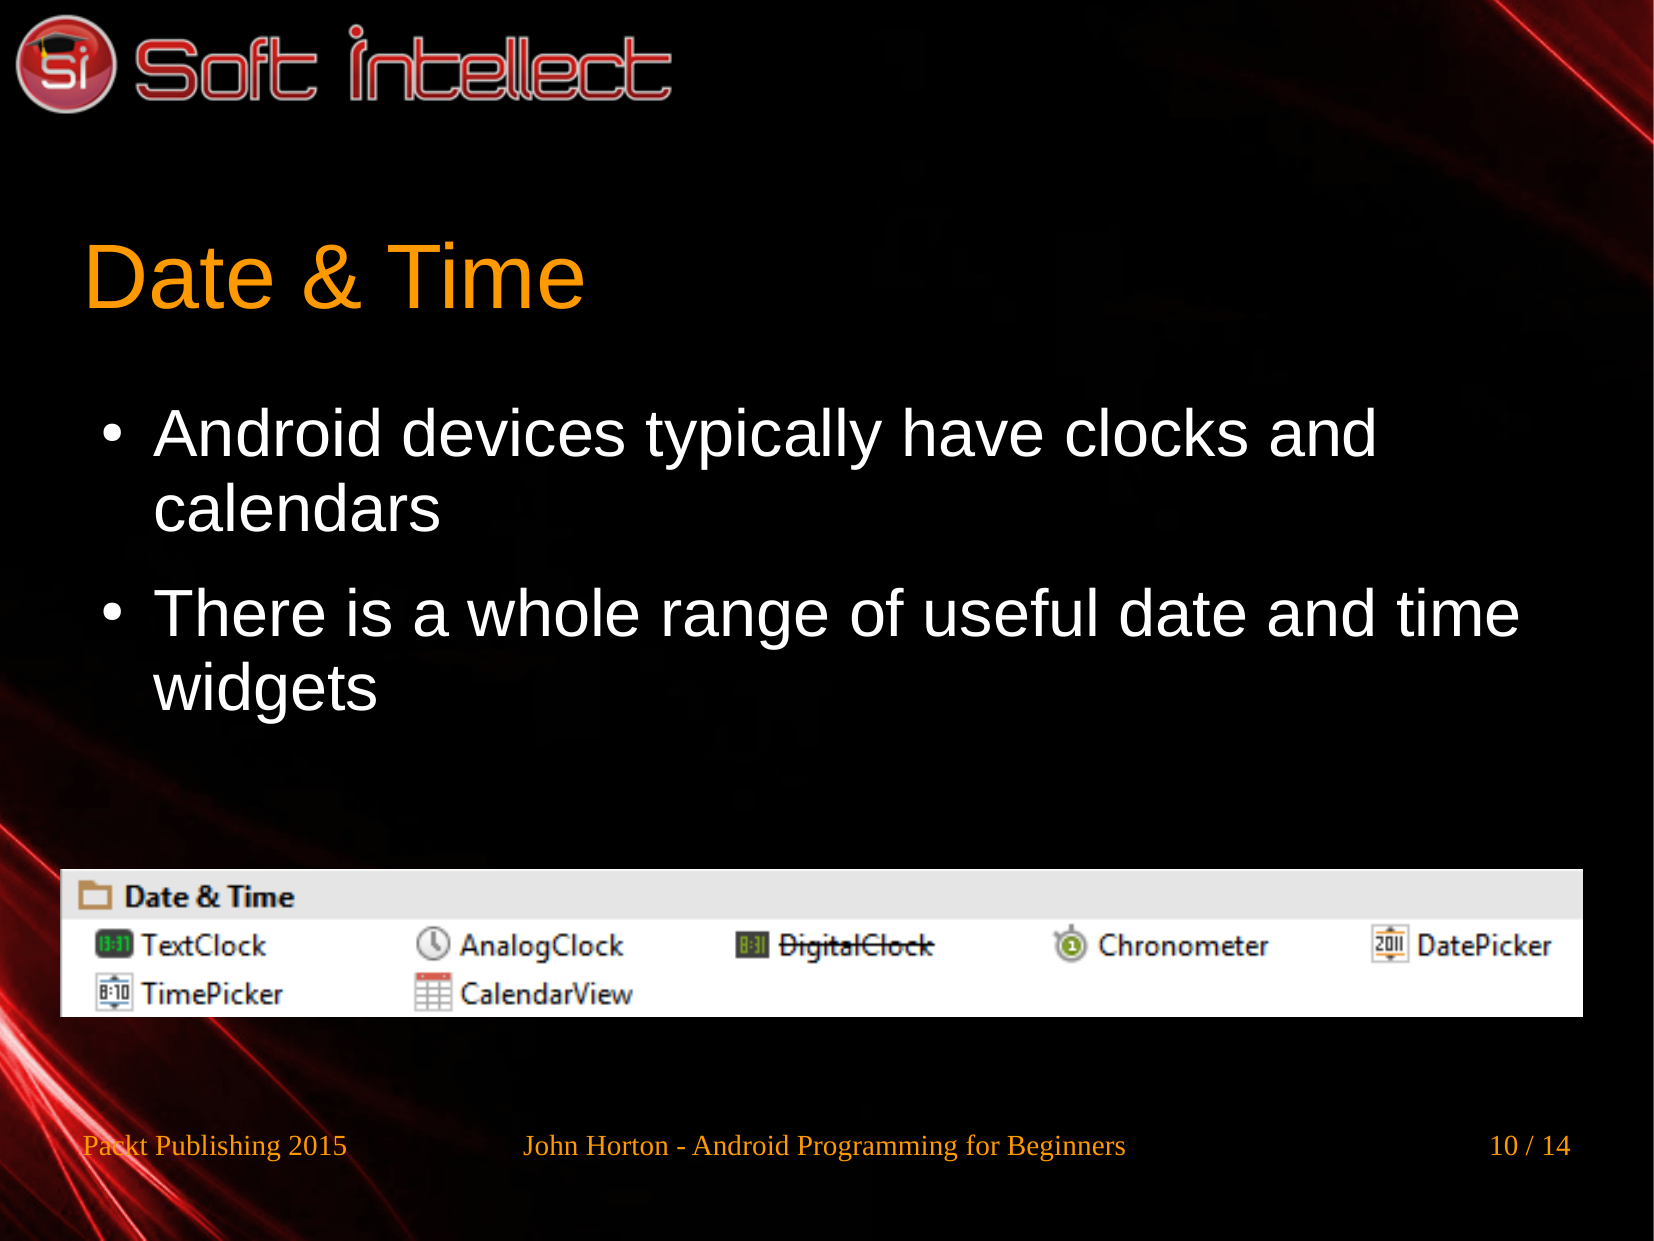

# Date & Time
Android devices typically have clocks and calendars
There is a whole range of useful date and time widgets
Packt Publishing 2015
John Horton - Android Programming for Beginners
10